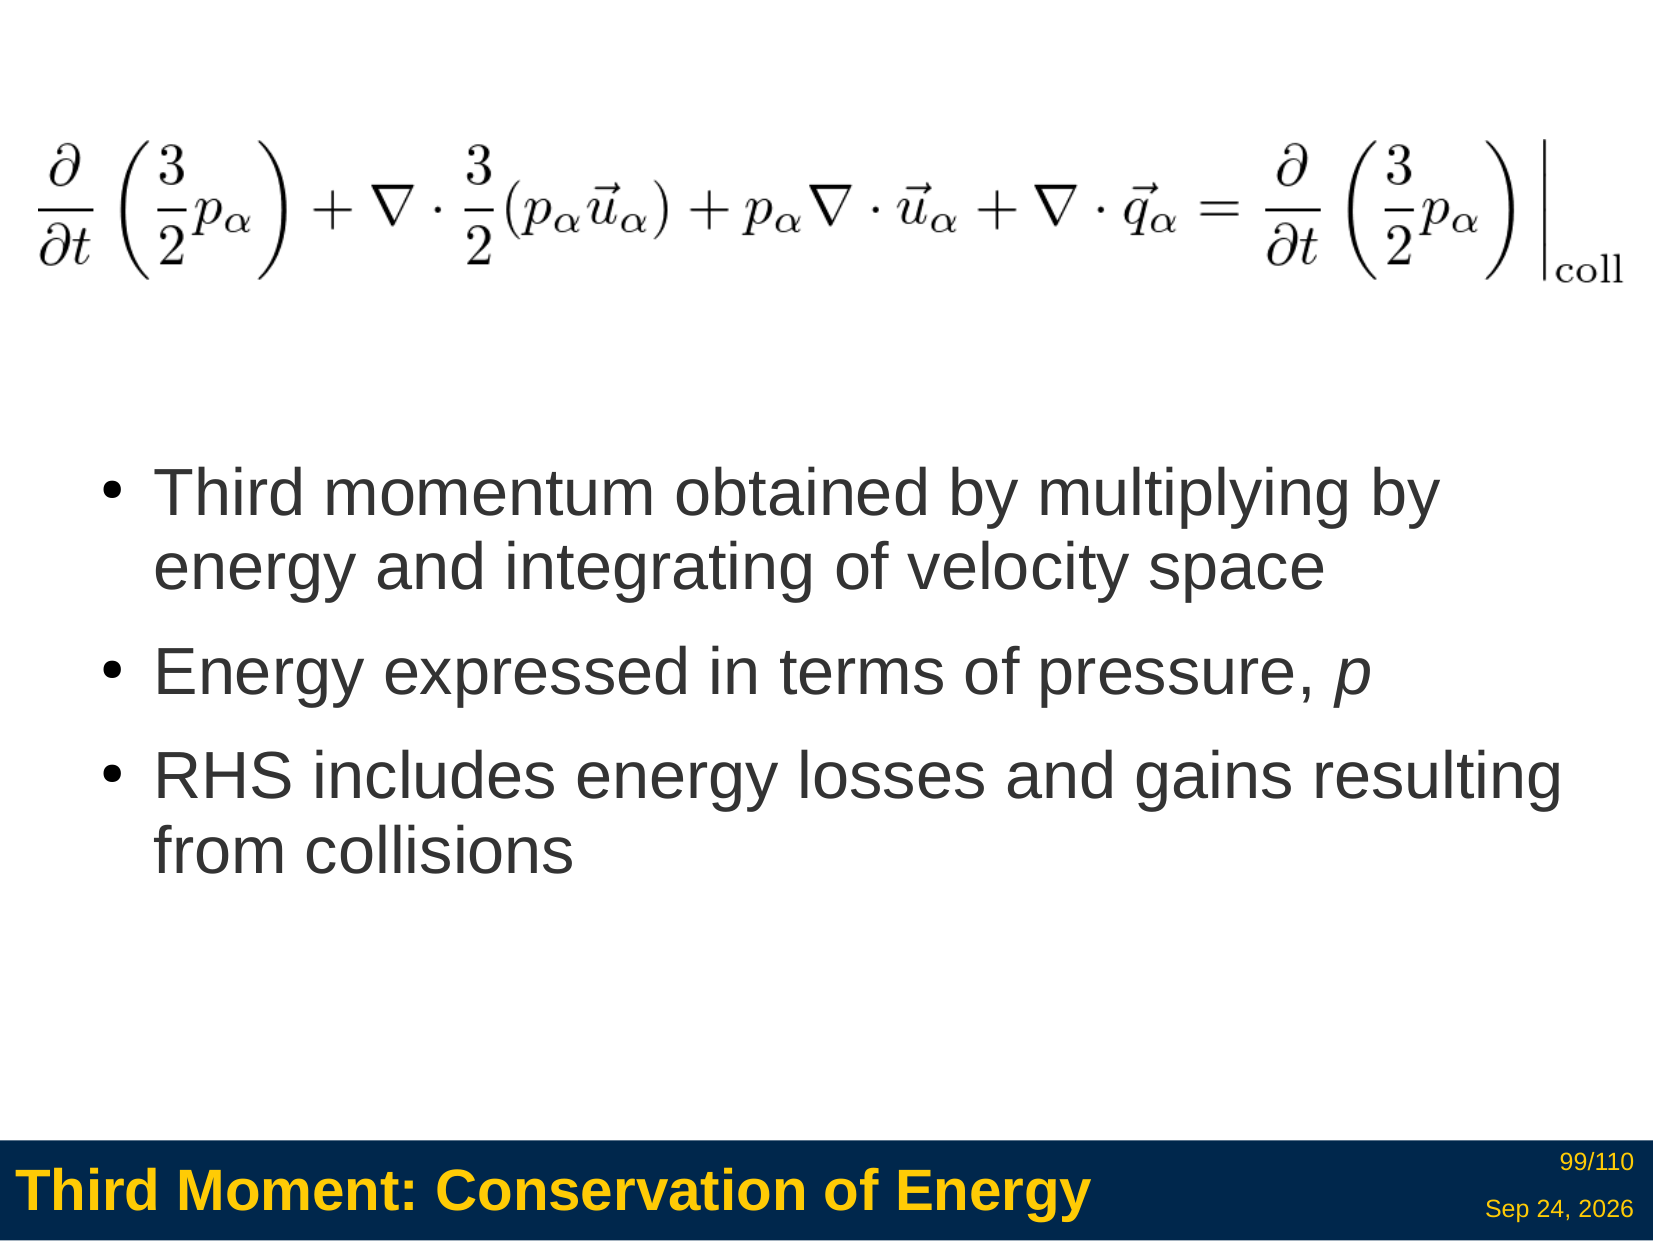

Third momentum obtained by multiplying by energy and integrating of velocity space
Energy expressed in terms of pressure, p
RHS includes energy losses and gains resulting from collisions
# Third Moment: Conservation of Energy
99